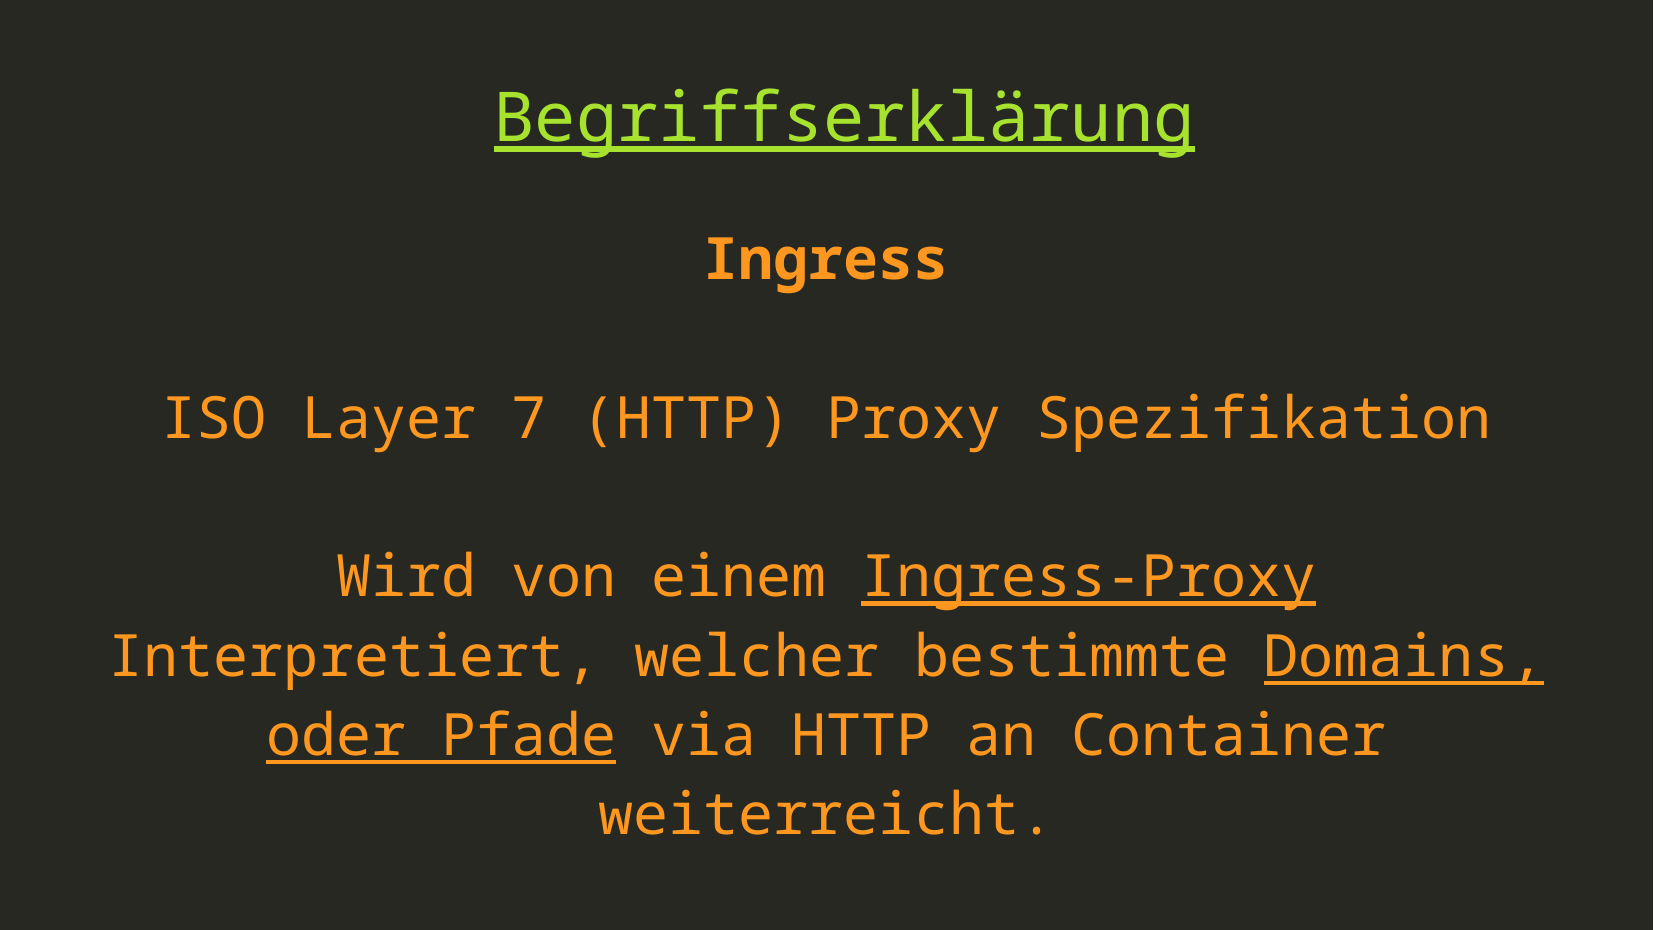

# Begriffserklärung
Ingress
ISO Layer 7 (HTTP) Proxy Spezifikation
Wird von einem Ingress-Proxy
Interpretiert, welcher bestimmte Domains, oder Pfade via HTTP an Container weiterreicht.